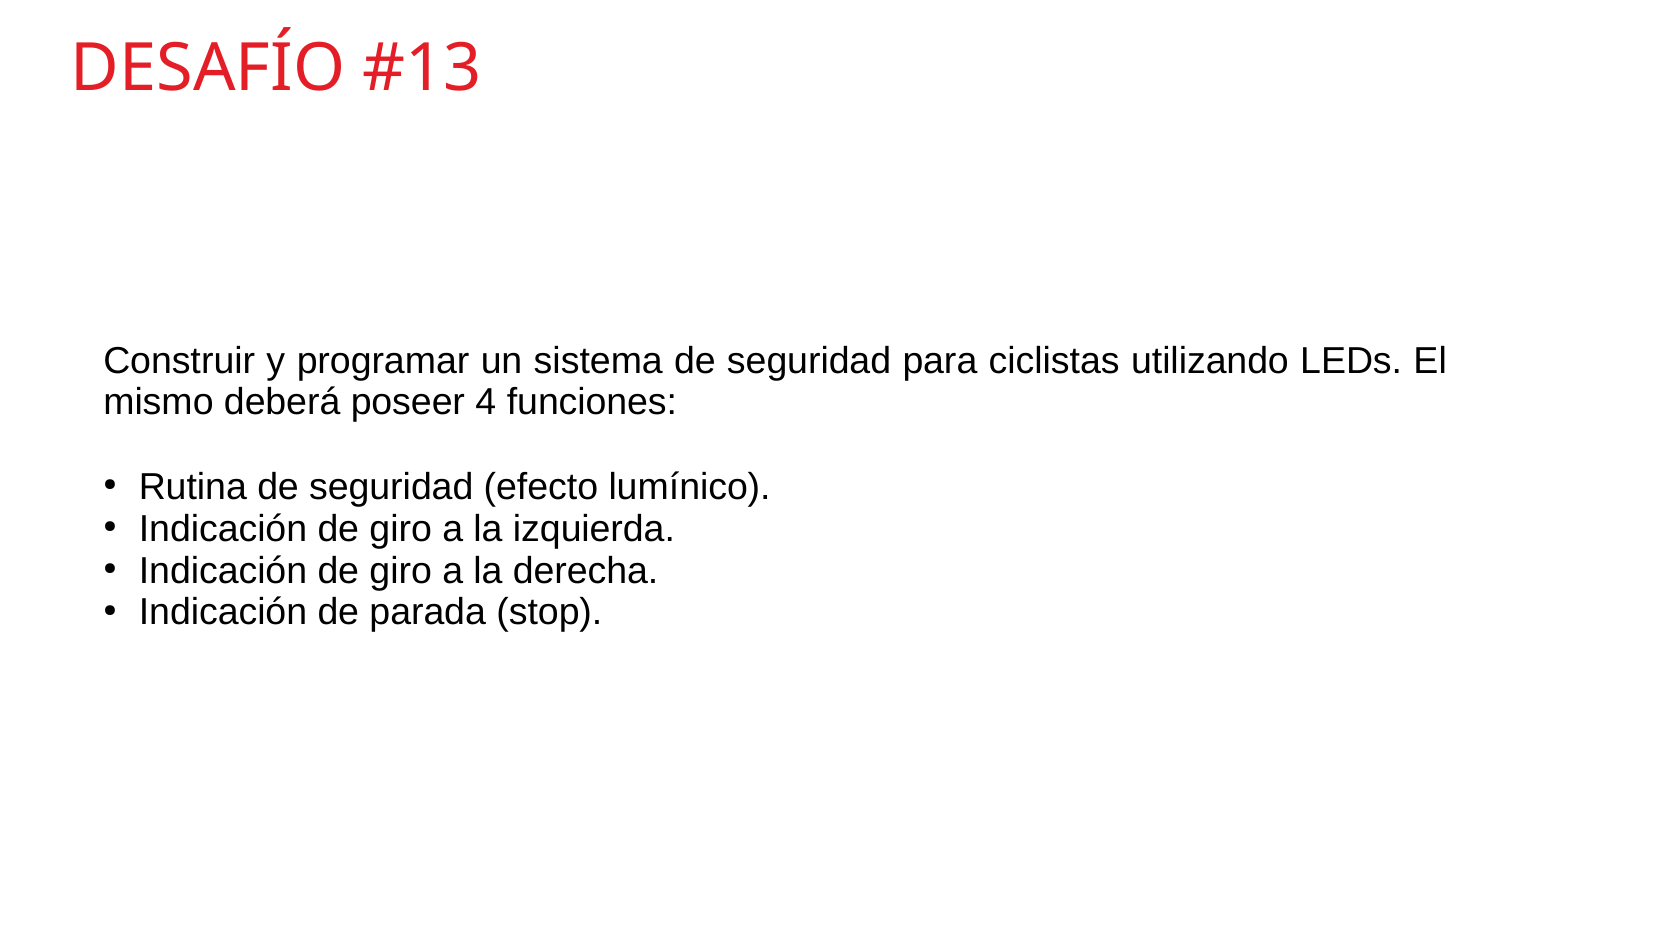

# DESAFÍO #13
Construir y programar un sistema de seguridad para ciclistas utilizando LEDs. El mismo deberá poseer 4 funciones:
Rutina de seguridad (efecto lumínico).
Indicación de giro a la izquierda.
Indicación de giro a la derecha.
Indicación de parada (stop).